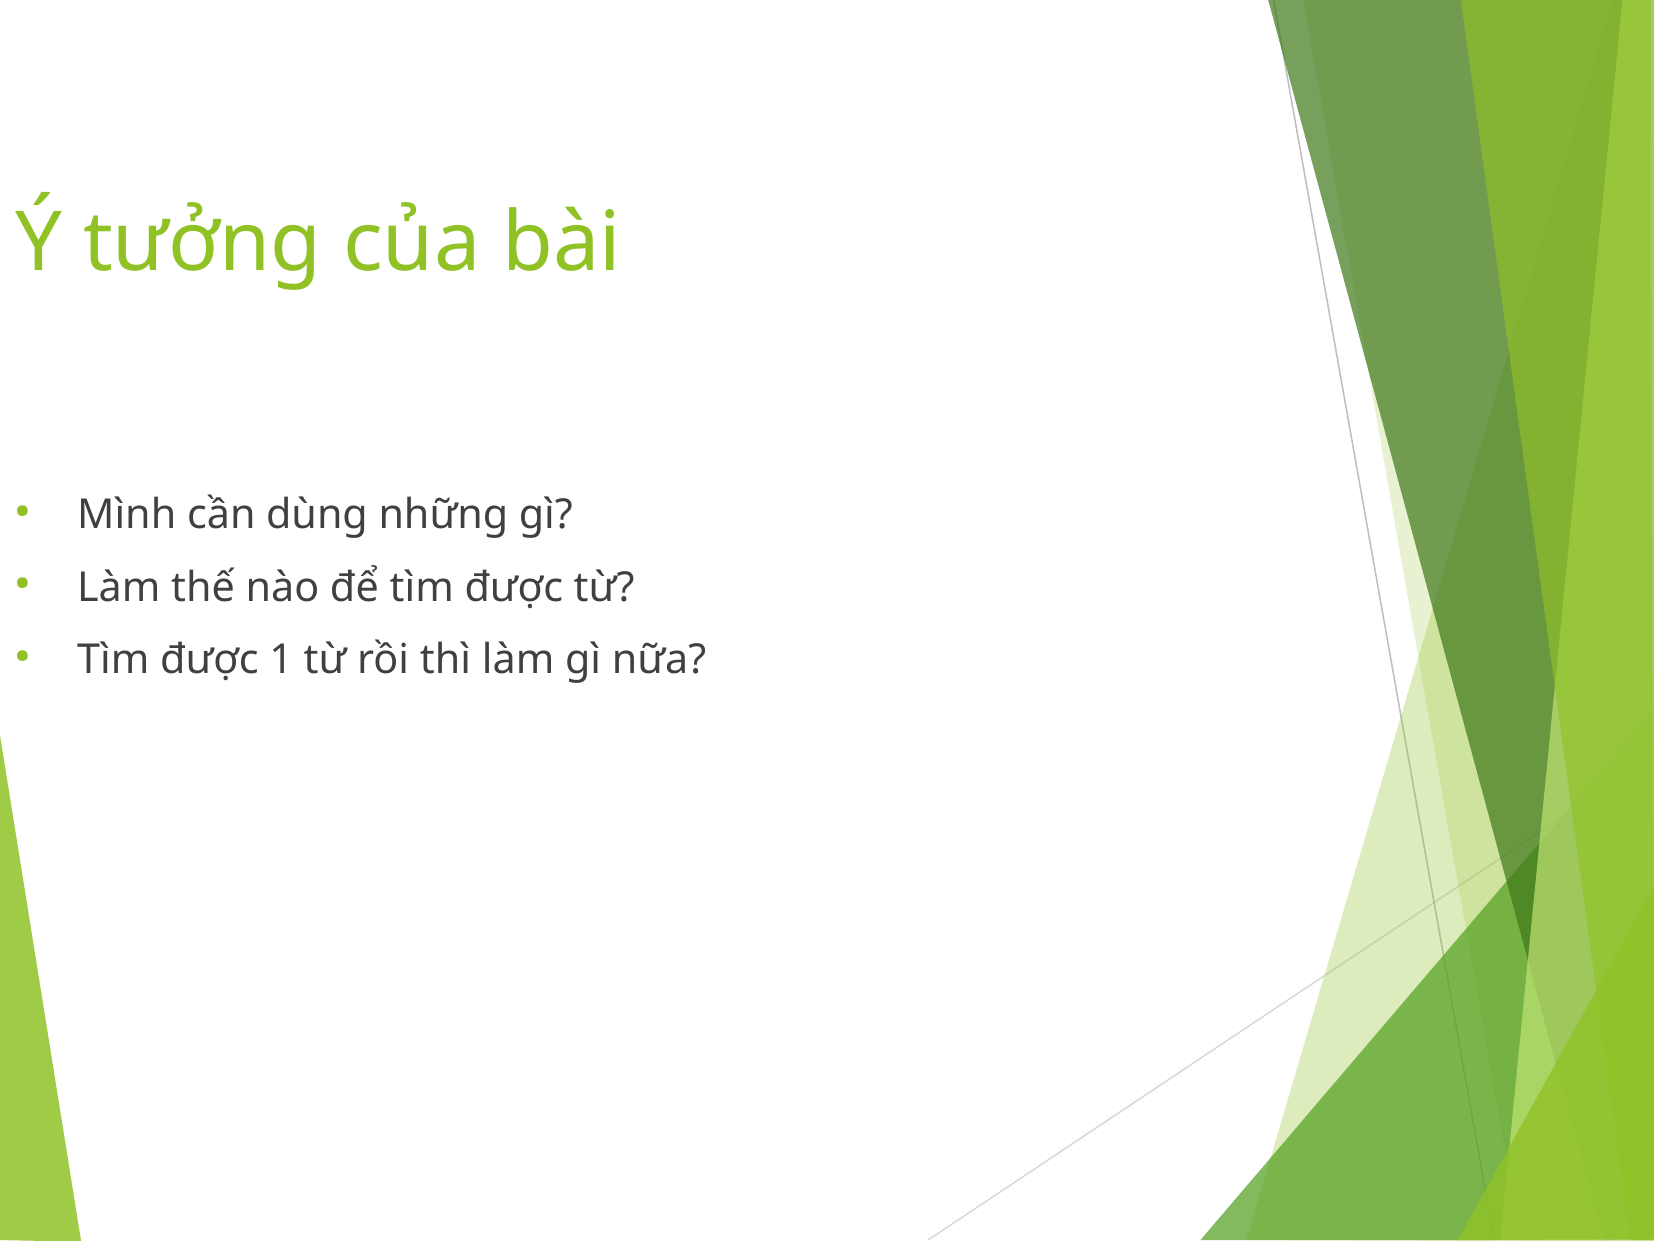

# Ý tưởng của bài
Mình cần dùng những gì?
Làm thế nào để tìm được từ?
Tìm được 1 từ rồi thì làm gì nữa?